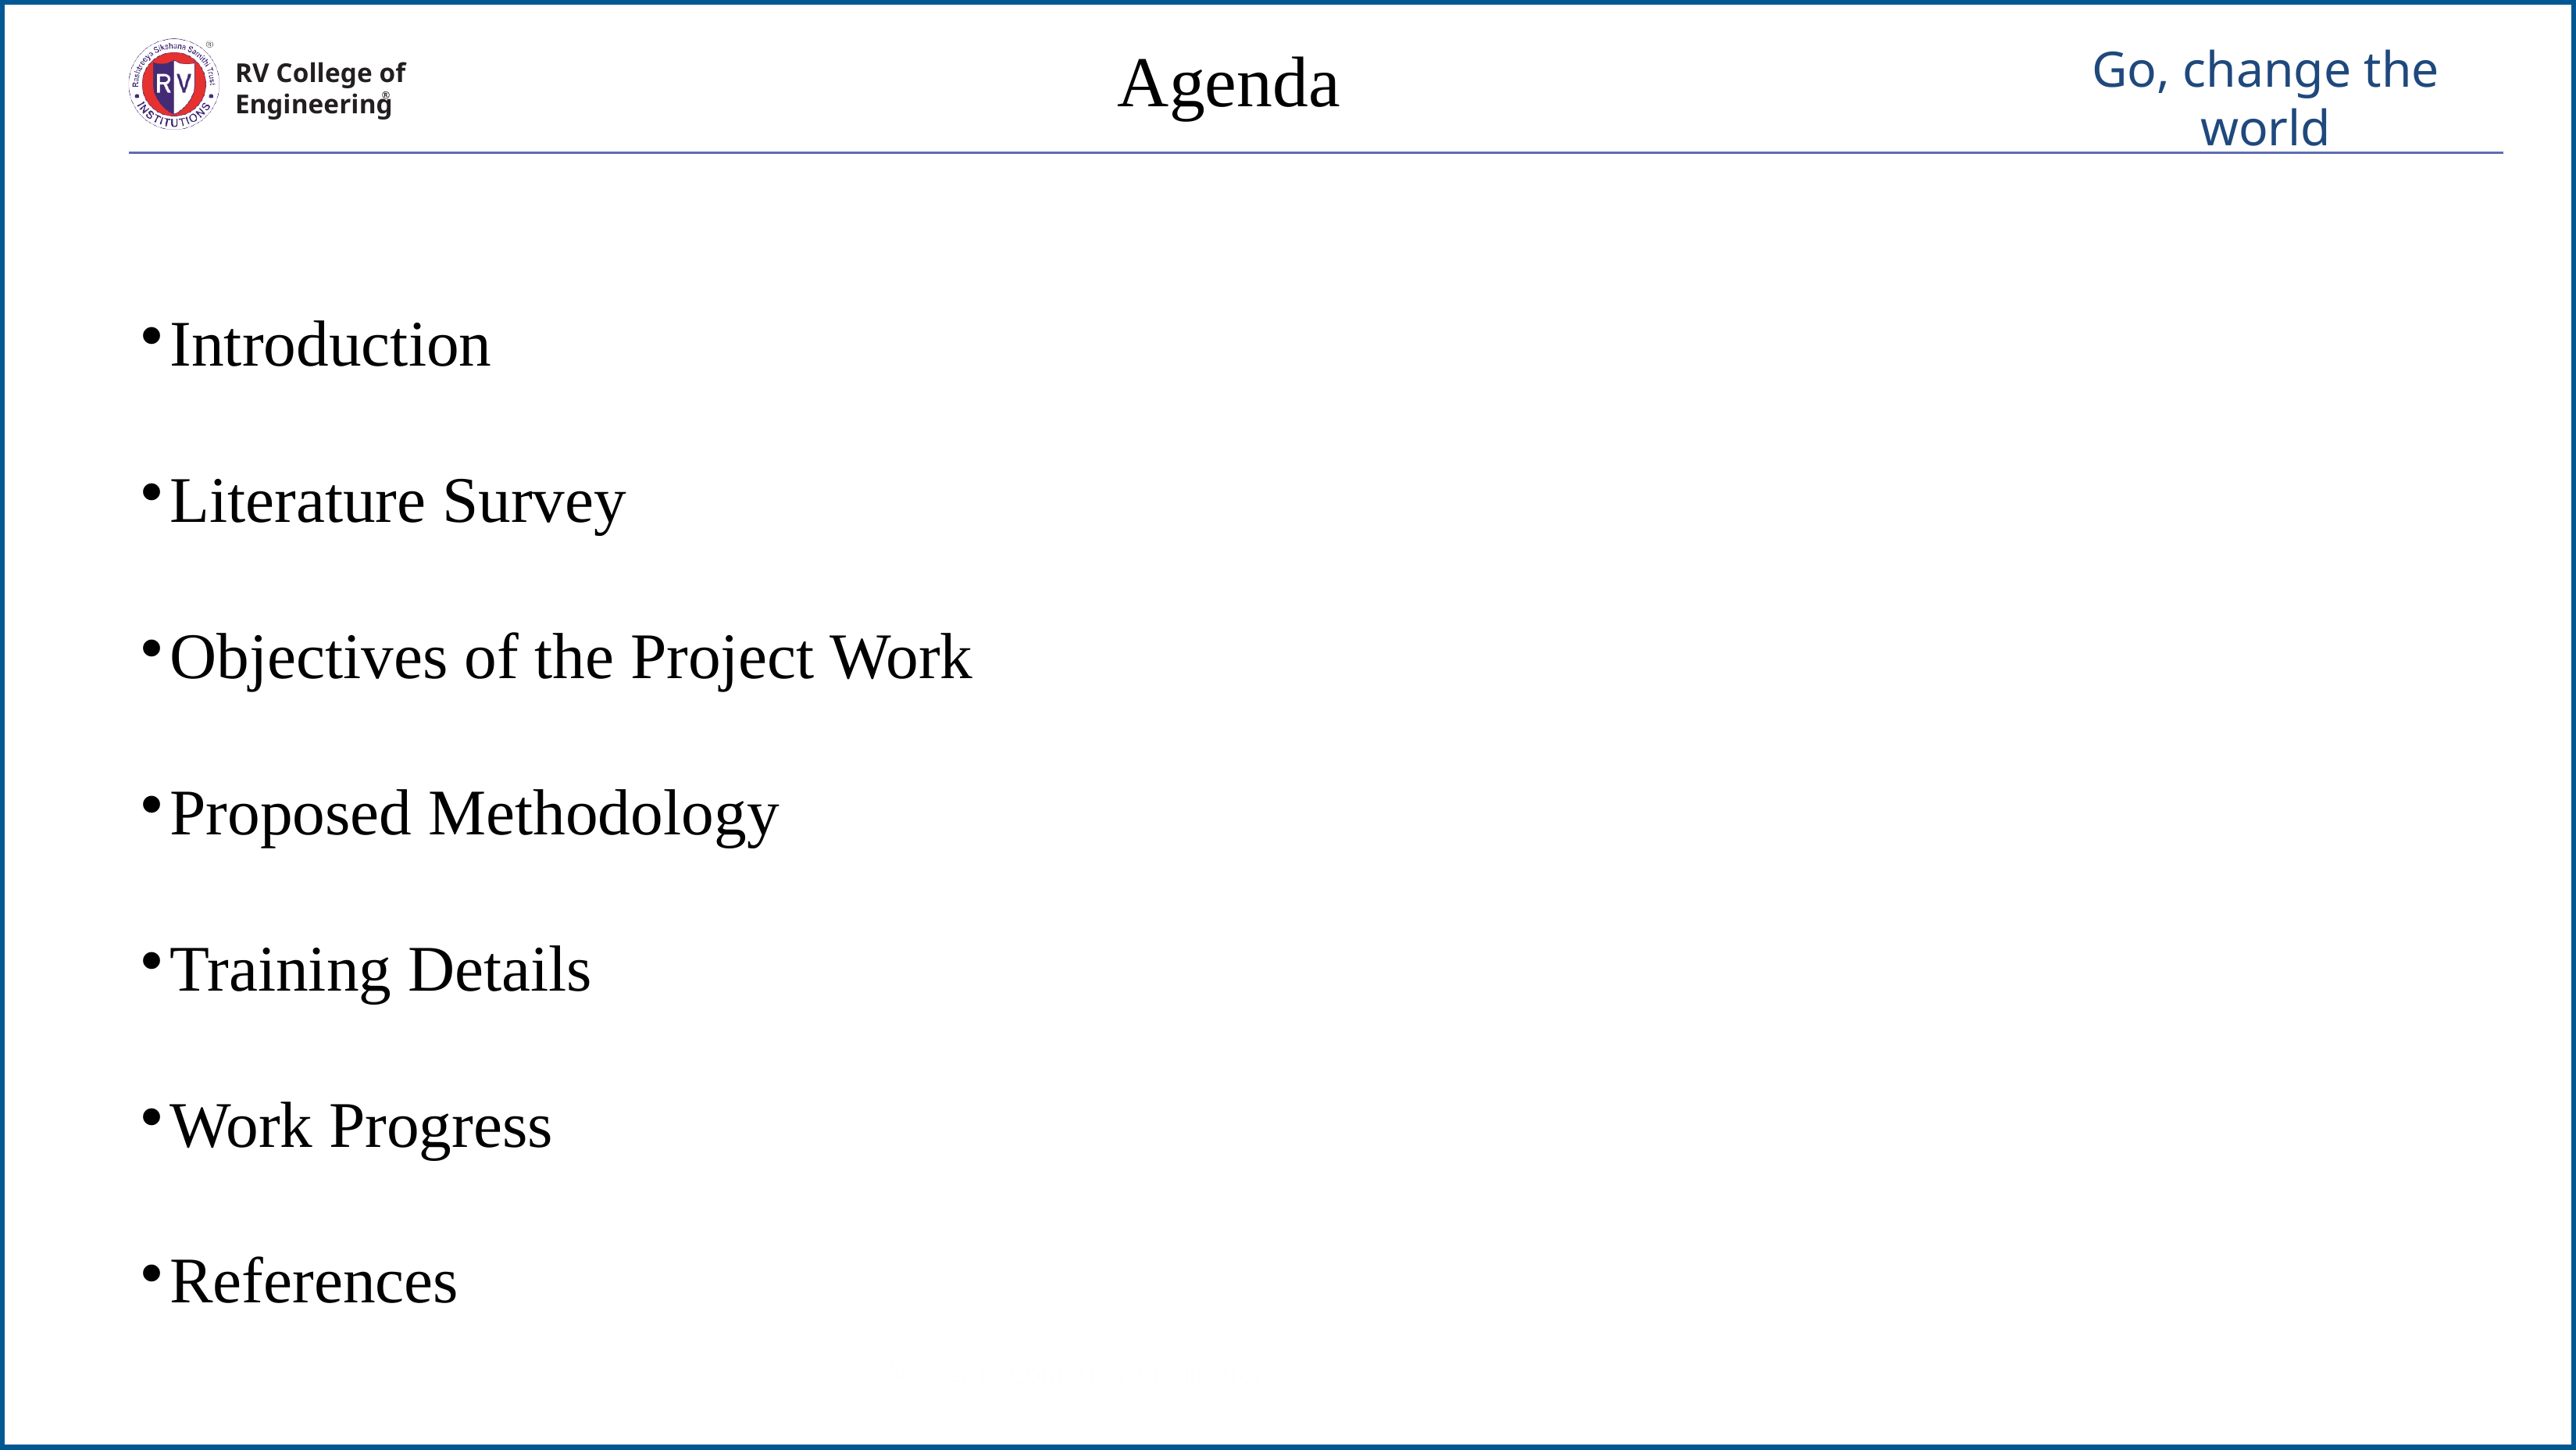

Agenda
# Go, change the world
RV College of
Engineering
Introduction
Literature Survey
Objectives of the Project Work
Proposed Methodology
Training Details
Work Progress
References